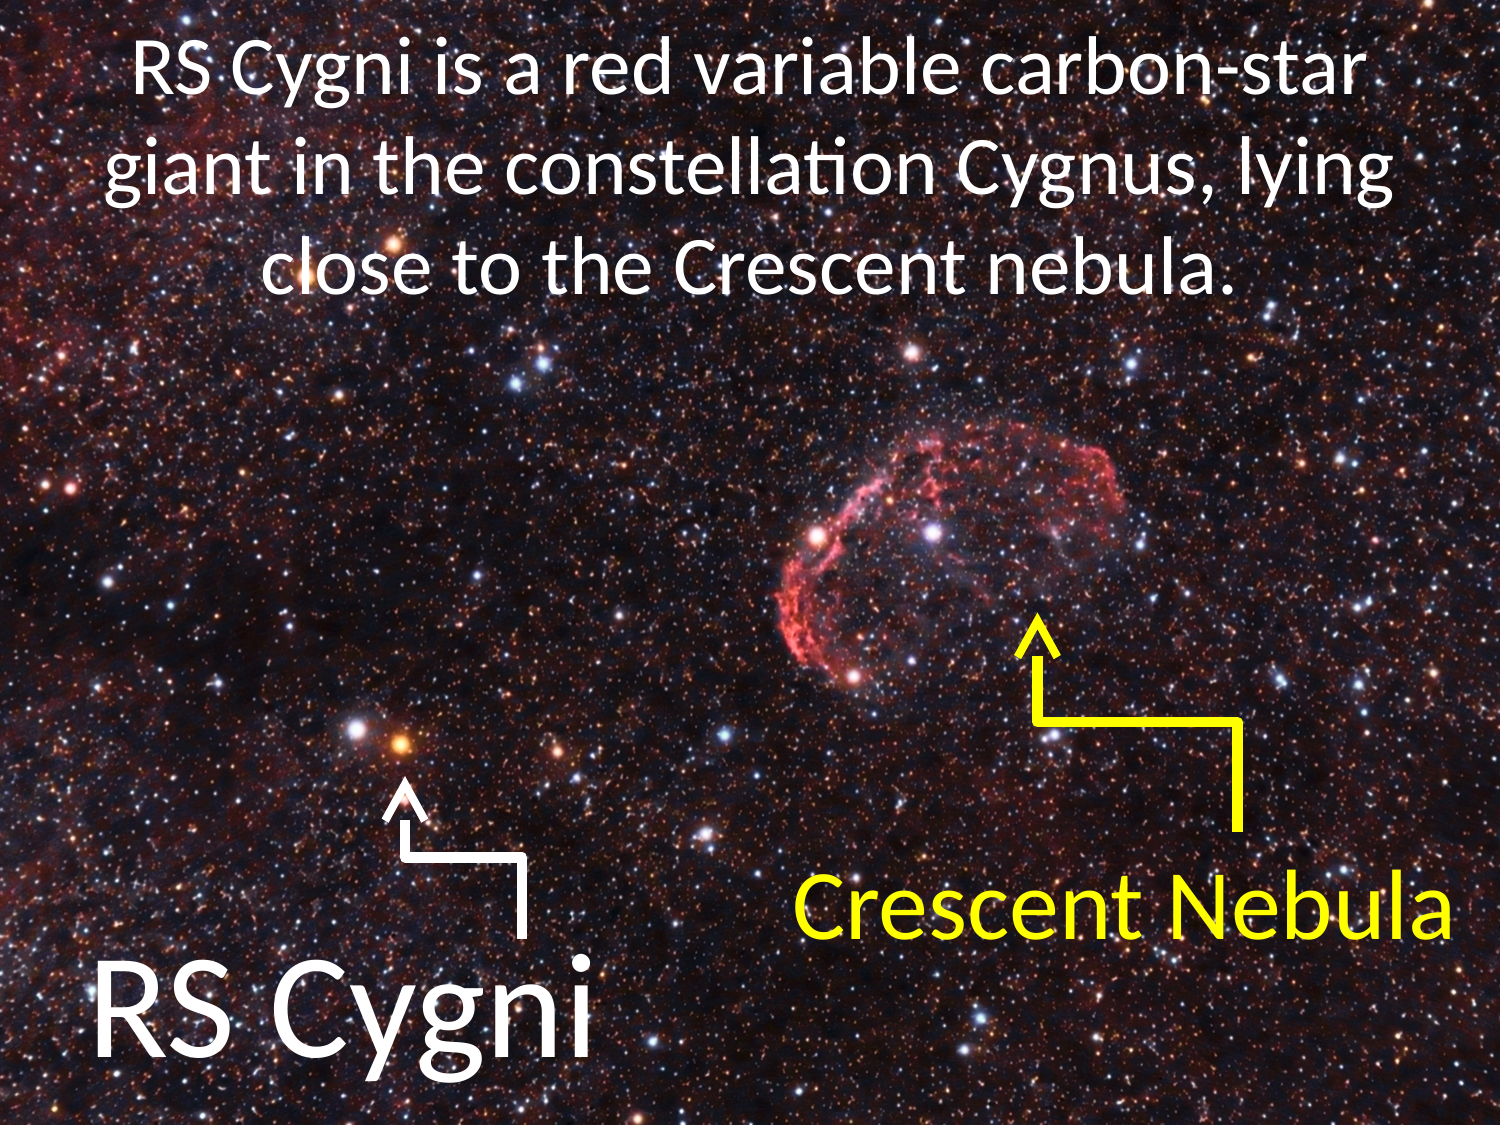

RS Cygni is a red variable carbon-star giant in the constellation Cygnus, lying close to the Crescent nebula.
Crescent Nebula
RS Cygni